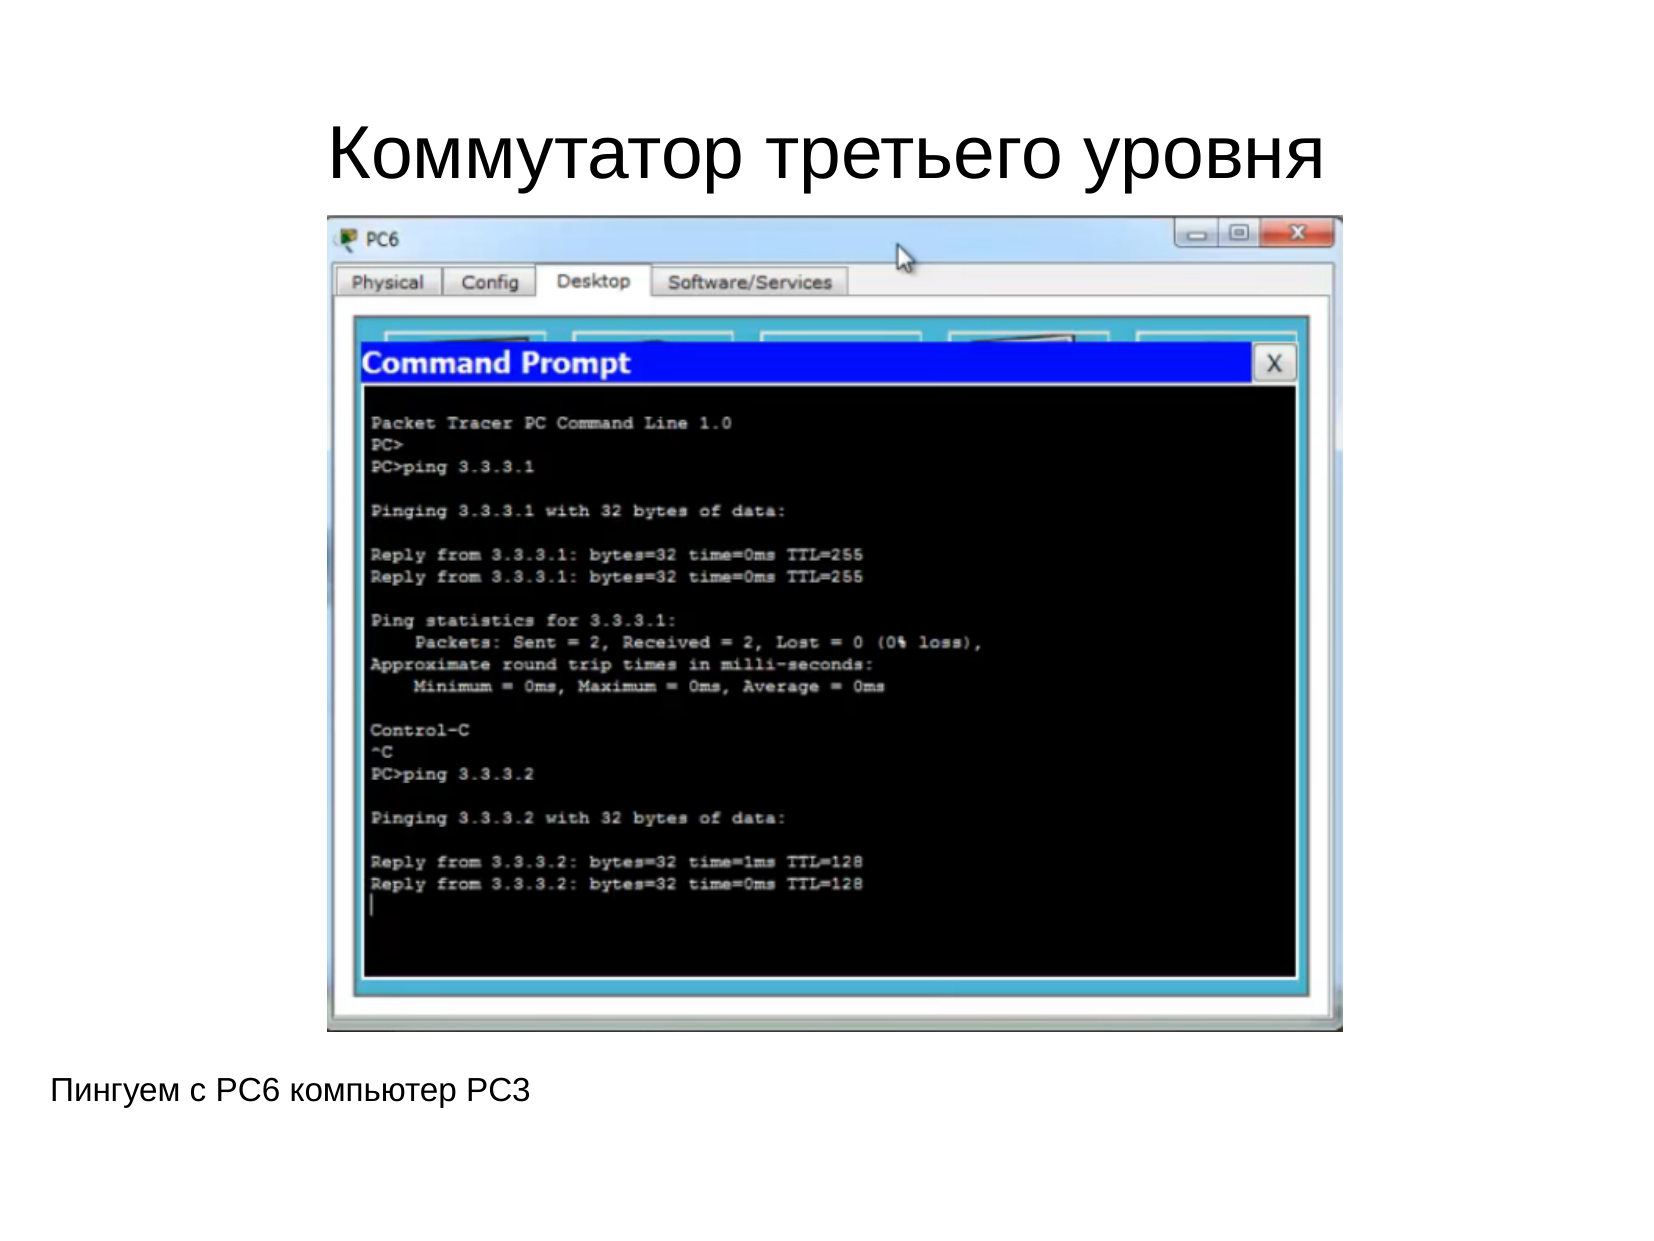

# Коммутатор третьего уровня
Пингуем c PC6 компьютер PC3